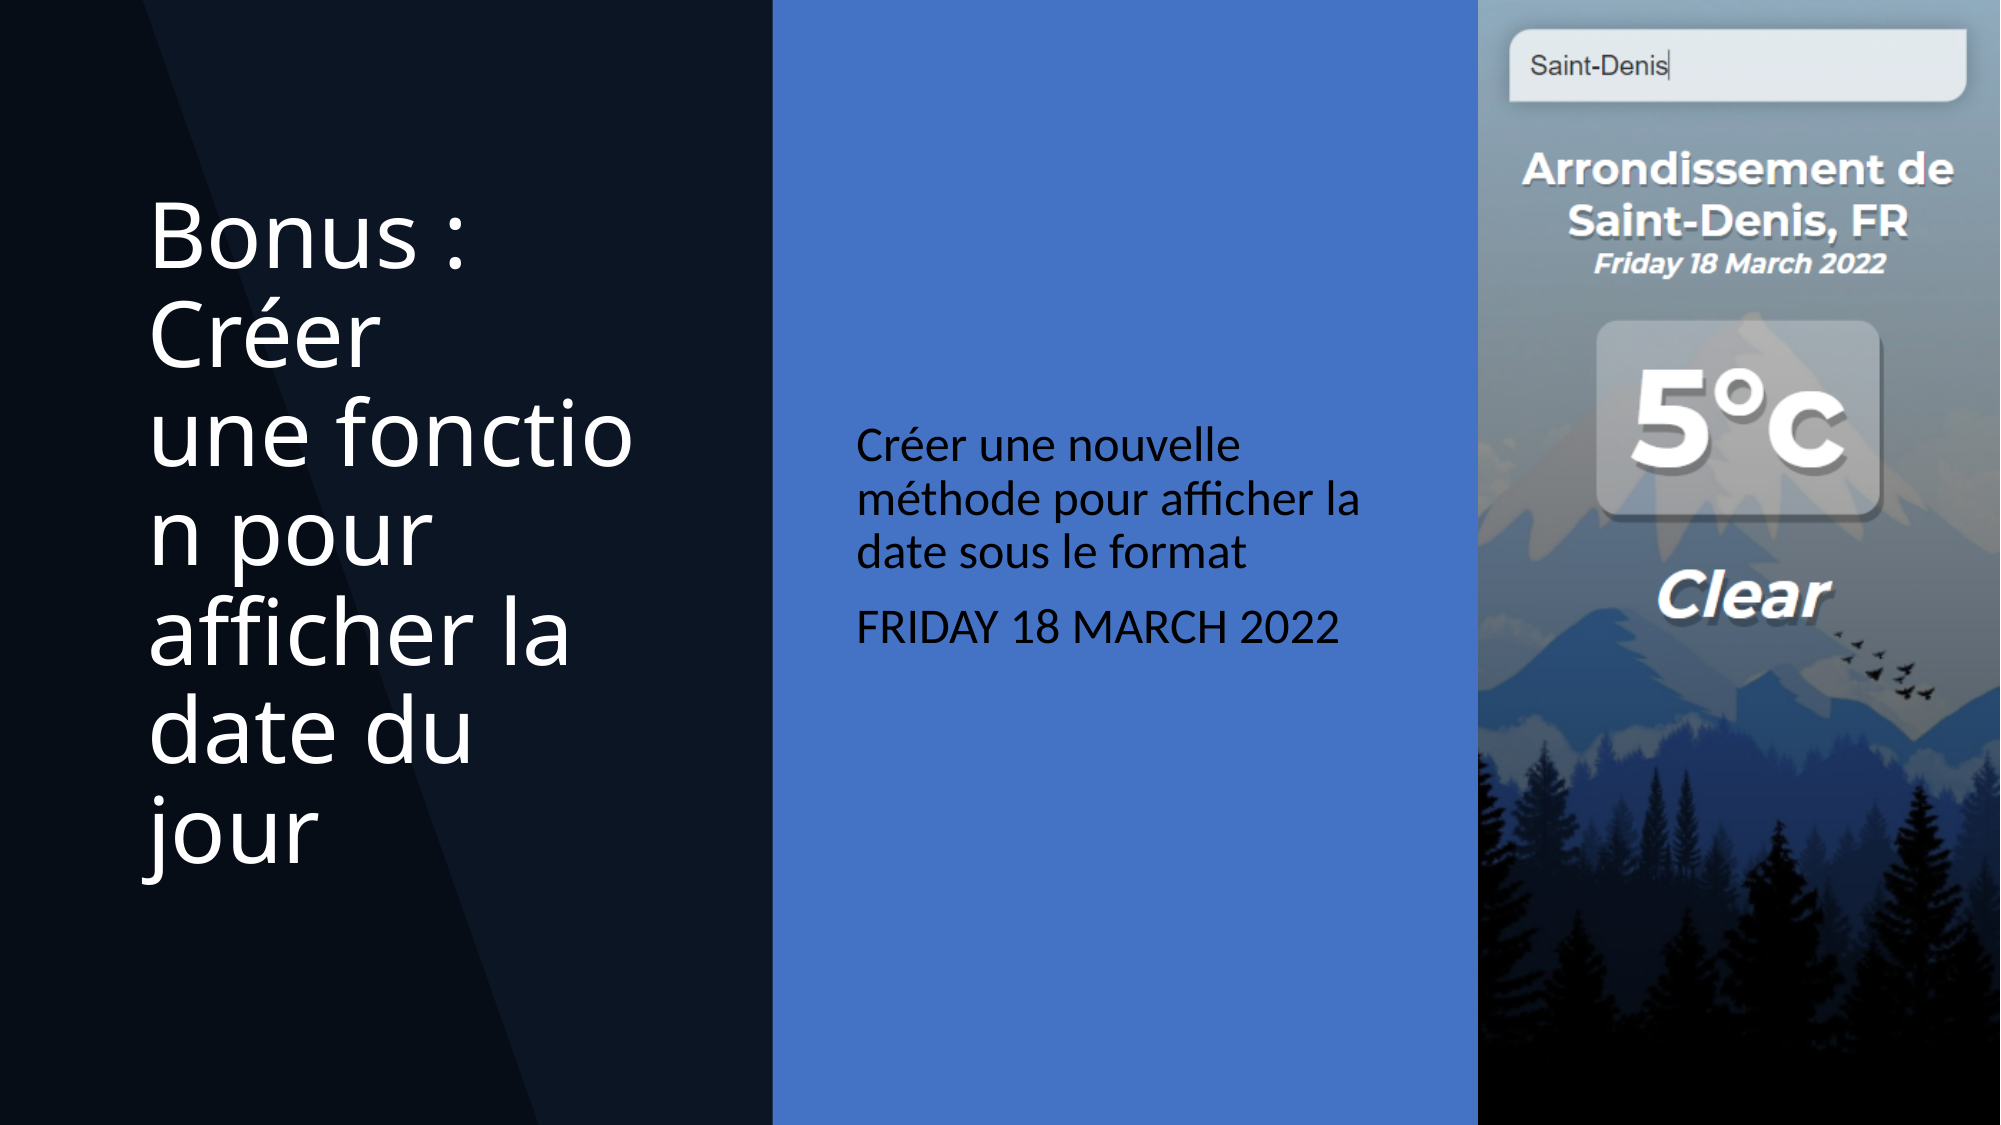

# Bonus : Créer une fonction pour afficher la date du jour
Créer une nouvelle méthode pour afficher la date sous le format
FRIDAY 18 MARCH 2022